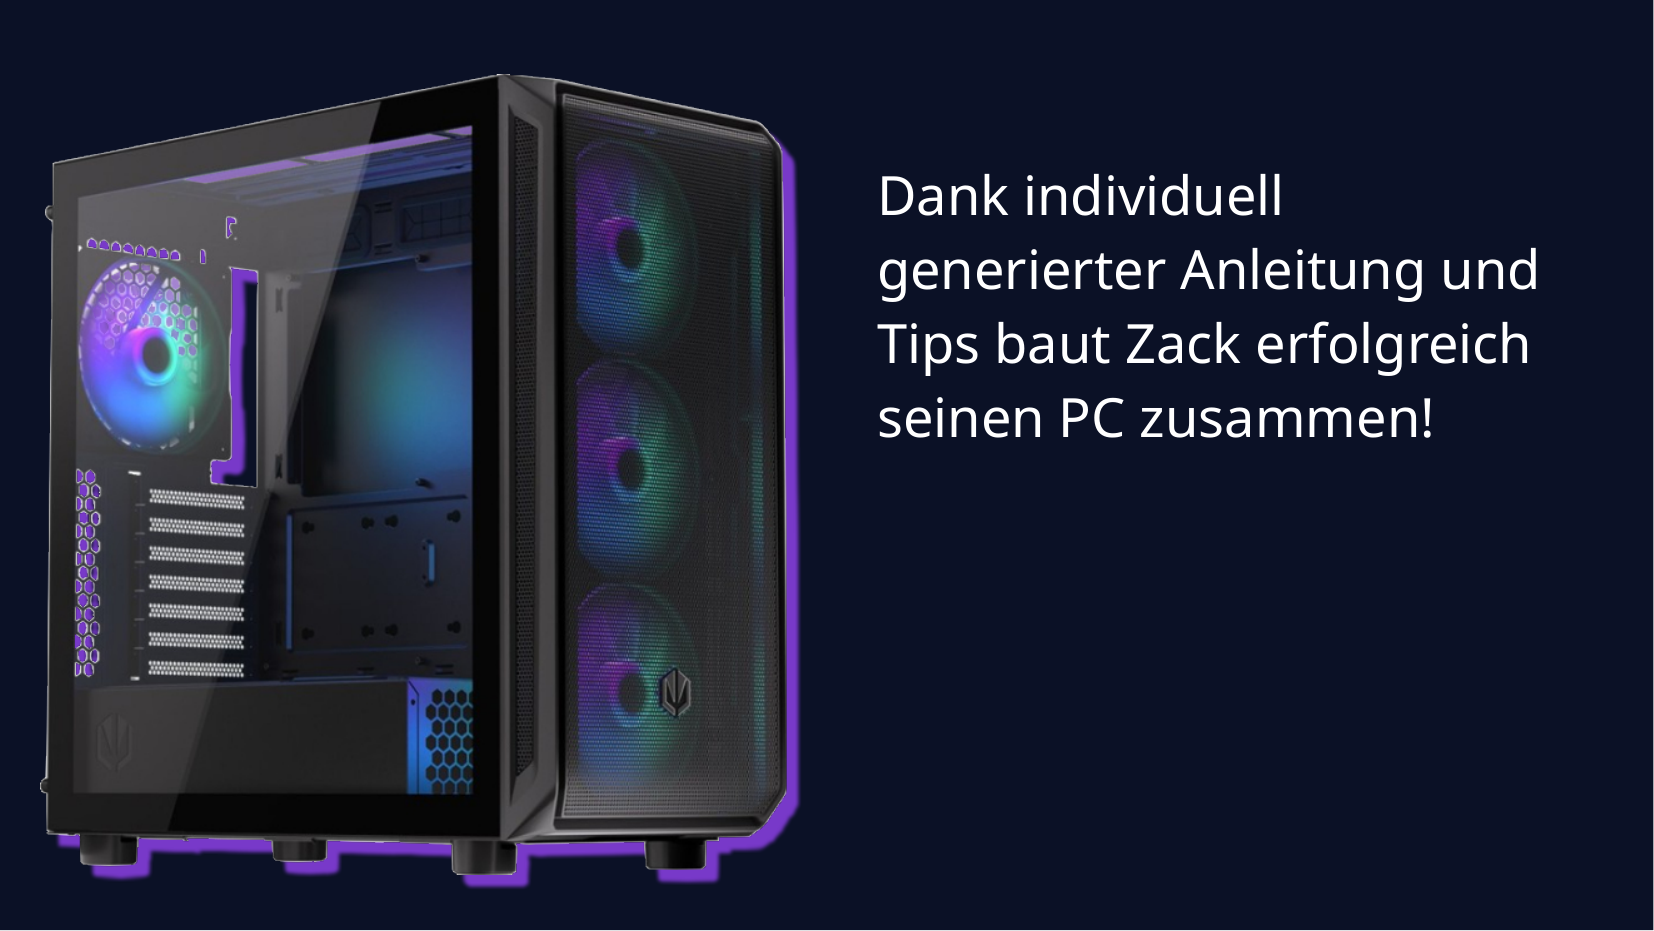

Dank individuell generierter Anleitung und Tips baut Zack erfolgreich seinen PC zusammen!